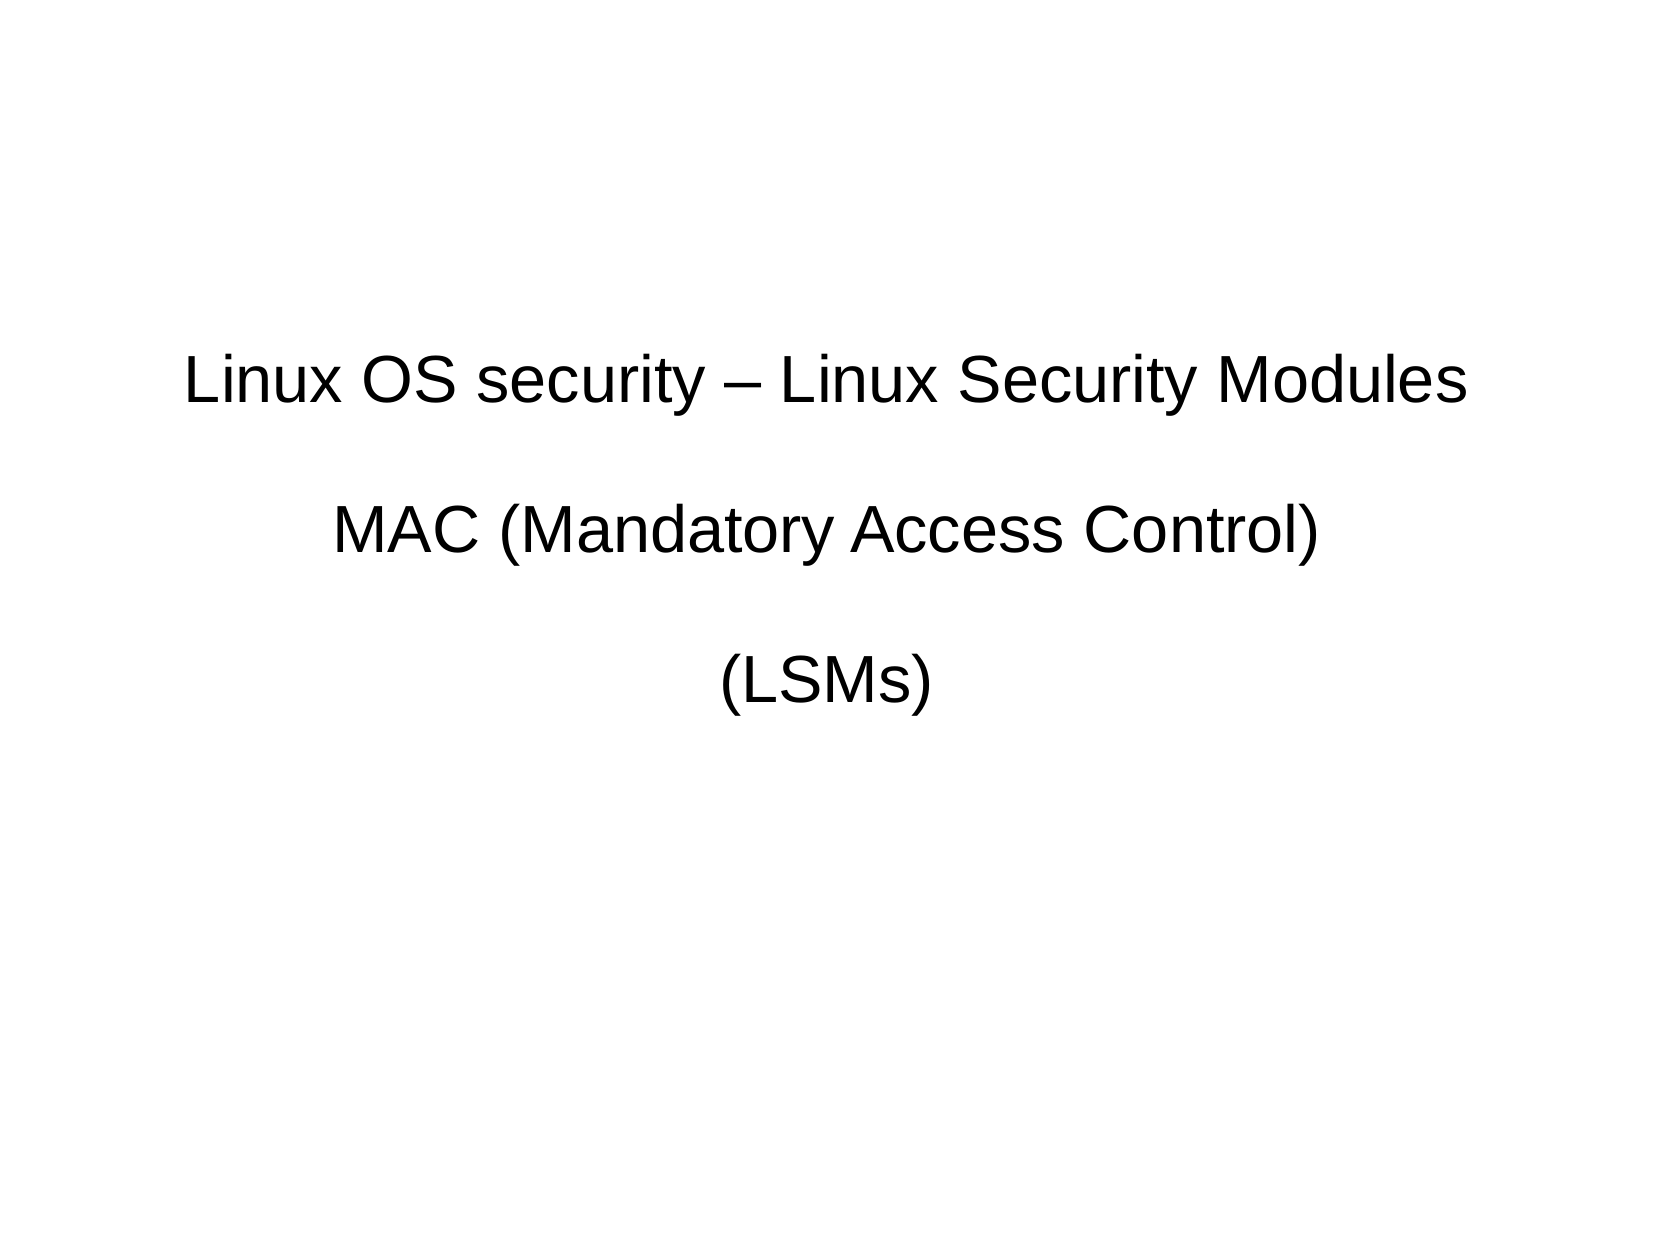

# Linux OS security – Linux Security Modules
MAC (Mandatory Access Control)
(LSMs)